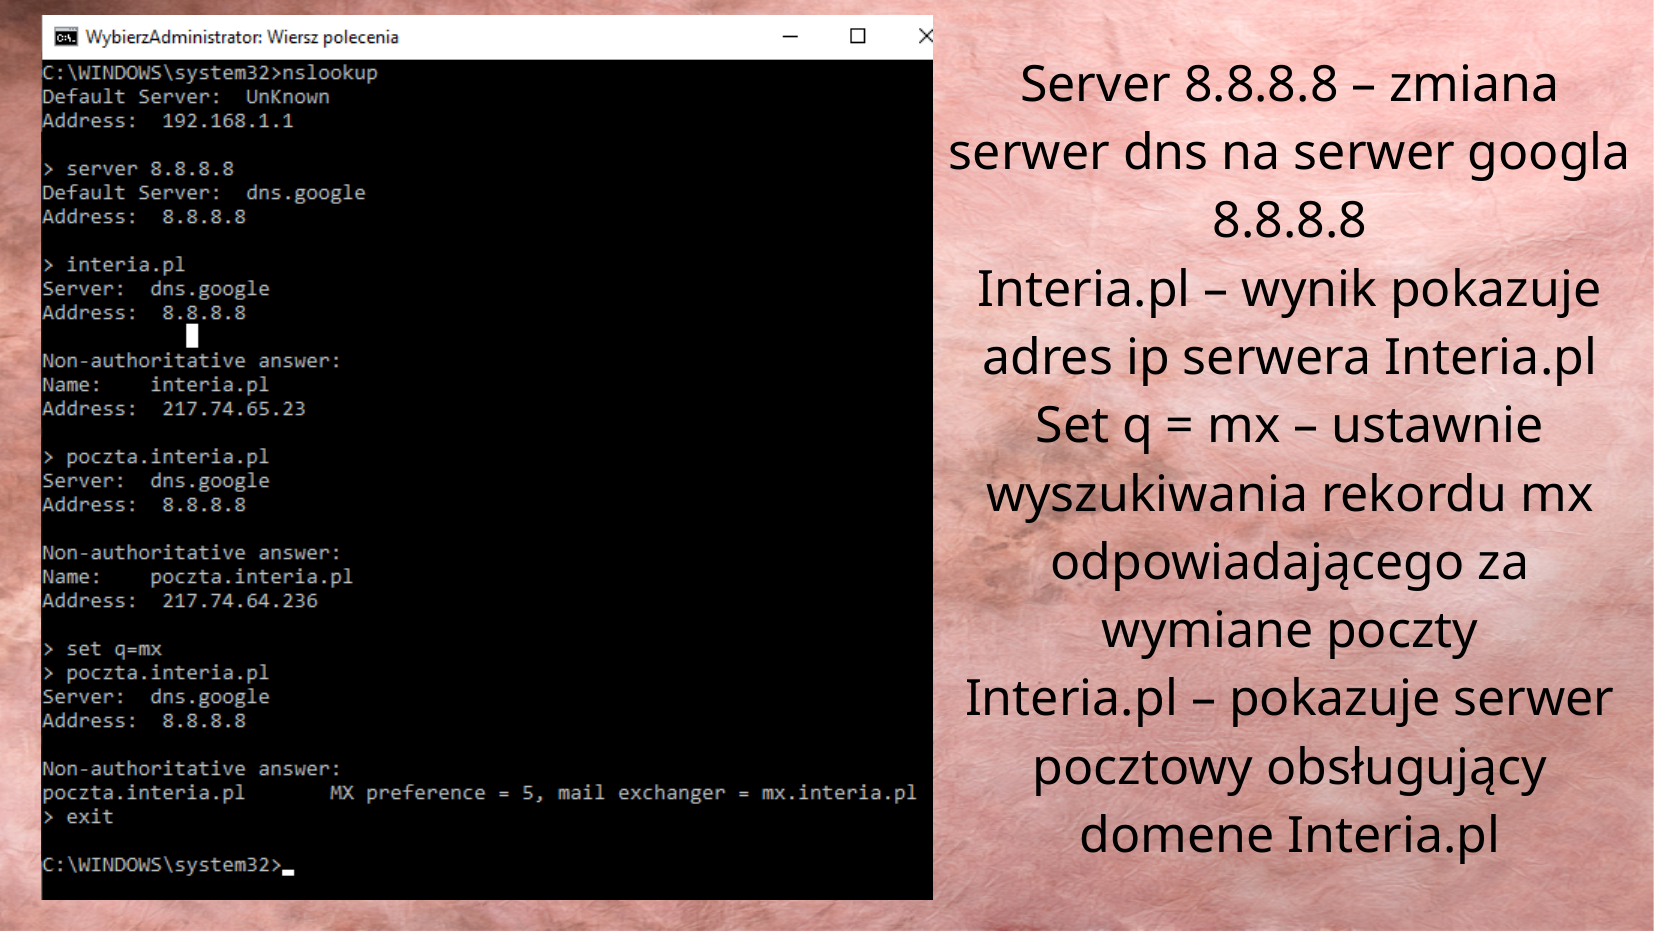

# Server 8.8.8.8 – zmiana serwer dns na serwer googla 8.8.8.8 Interia.pl – wynik pokazuje adres ip serwera Interia.pl Set q = mx – ustawnie wyszukiwania rekordu mx odpowiadającego za wymiane poczty Interia.pl – pokazuje serwer pocztowy obsługujący domene Interia.pl